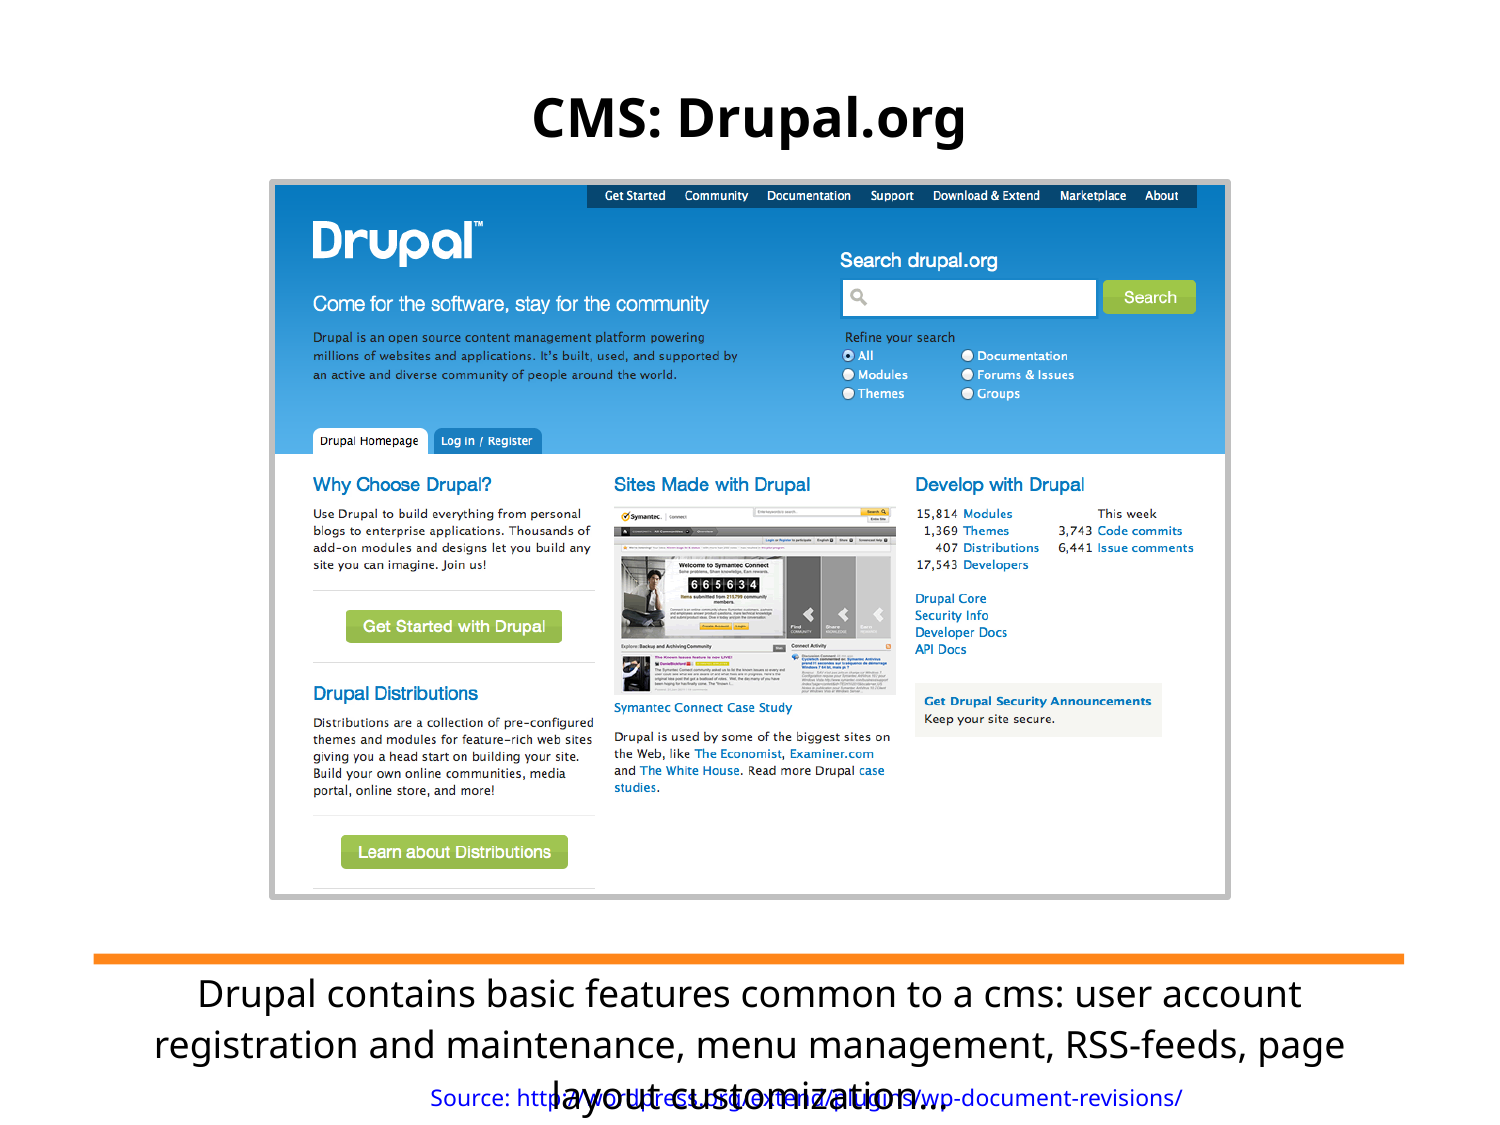

# CMS: Drupal.org
Drupal contains basic features common to a cms: user account registration and maintenance, menu management, RSS-feeds, page layout customization...
Source: http://wordpress.org/extend/plugins/wp-document-revisions/